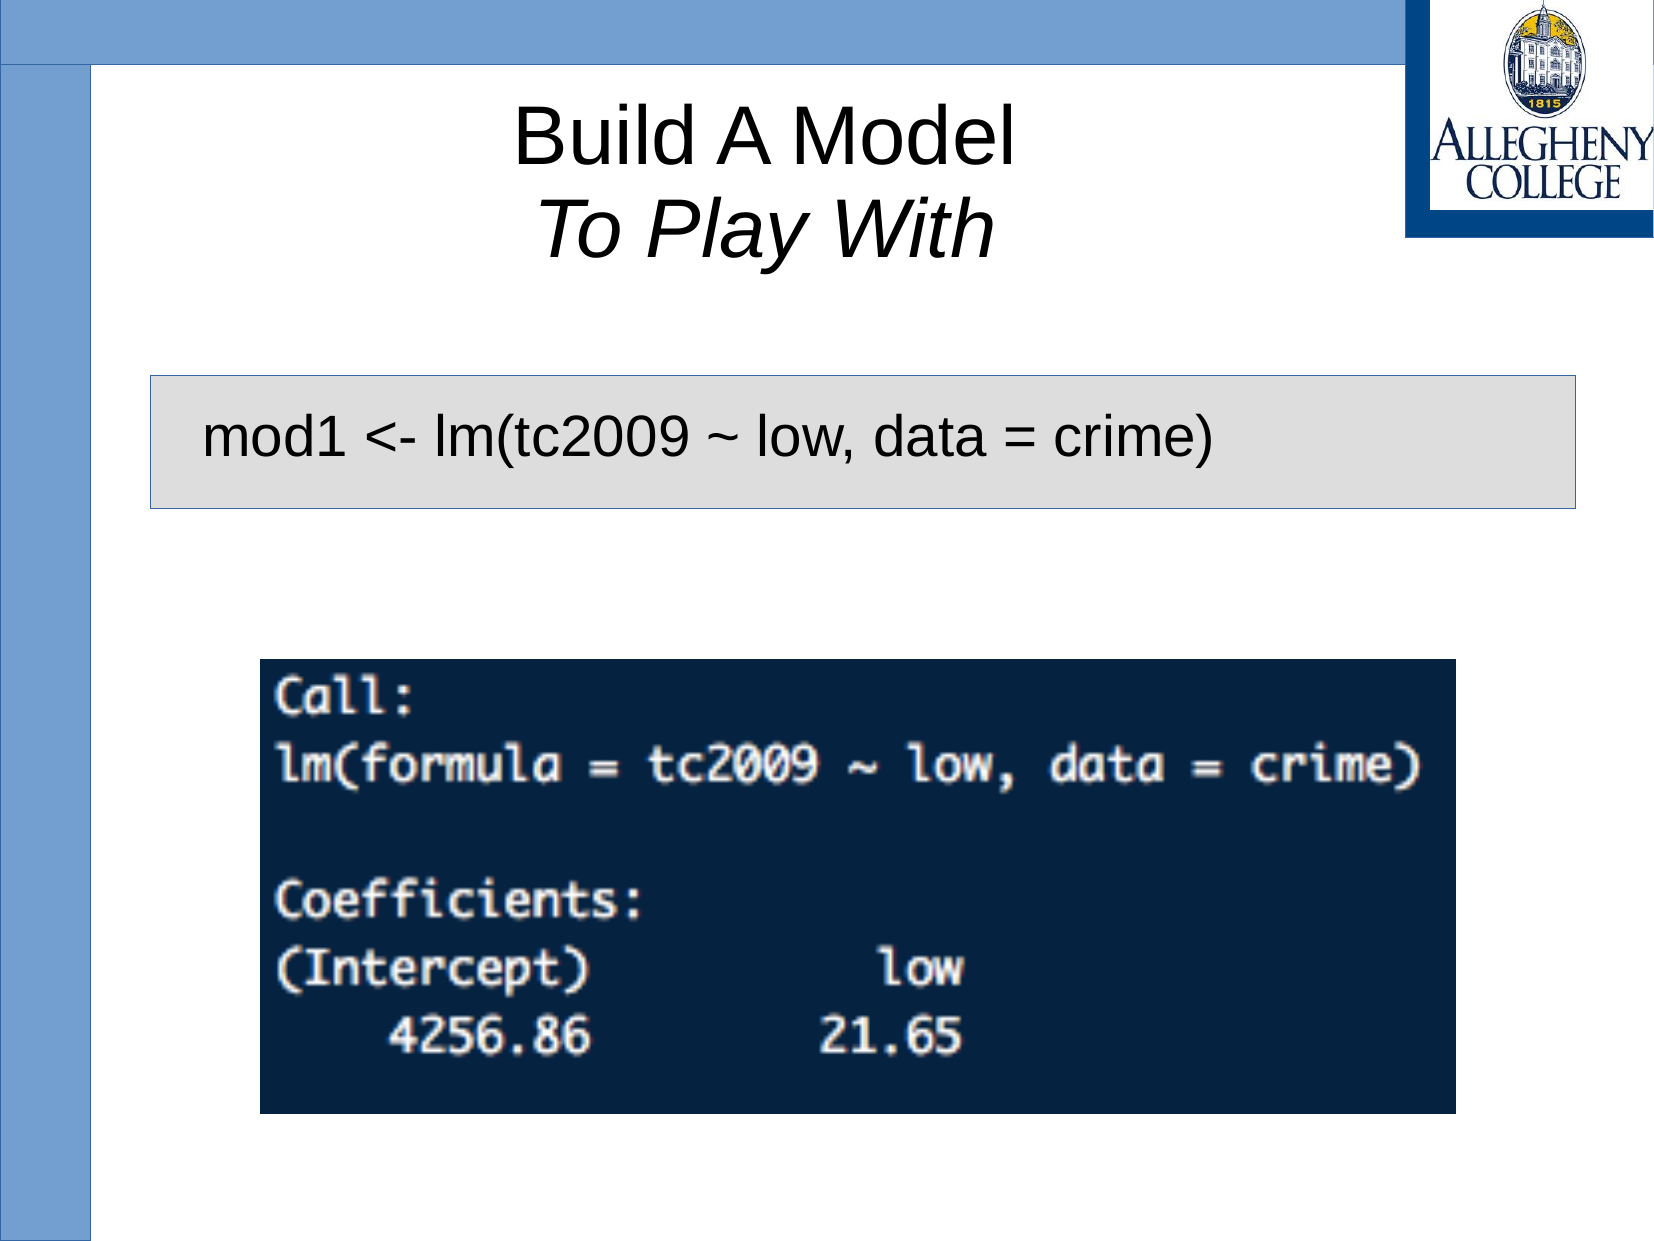

# Build A Model To Play With
mod1 <- lm(tc2009 ~ low, data = crime)